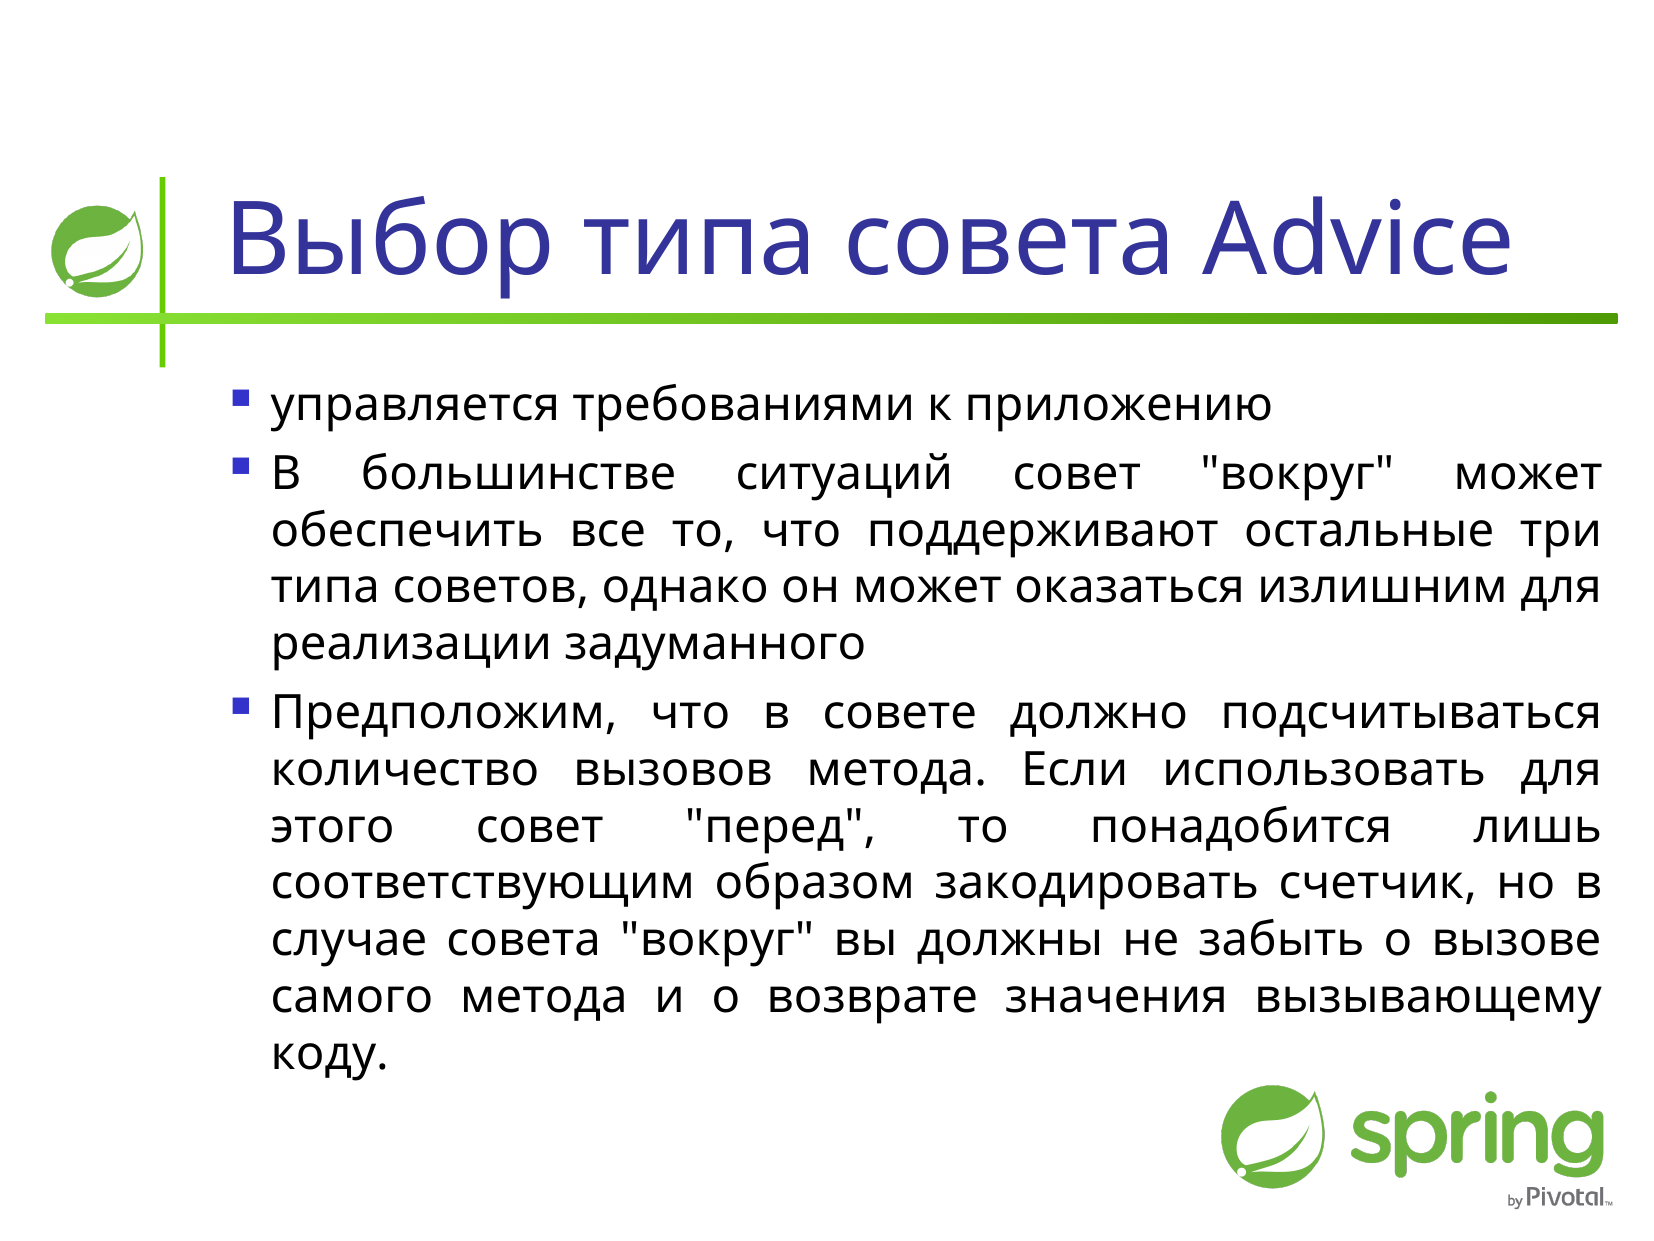

# Выбор типа совета Advice
управляется требованиями к приложению
В большинстве ситуаций со­вет "вокруг" может обеспечить все то, что поддерживают остальные три типа сове­тов, однако он может оказаться излишним для реализации задуманного
Предположим, что в совете должно подсчитываться количество вызовов метода. Если использовать для этого совет "перед", то понадобится лишь соответствующим образом закодировать счетчик, но в случае совета "вокруг" вы должны не забыть о вызове самого метода и о возврате значения вызывающему коду.